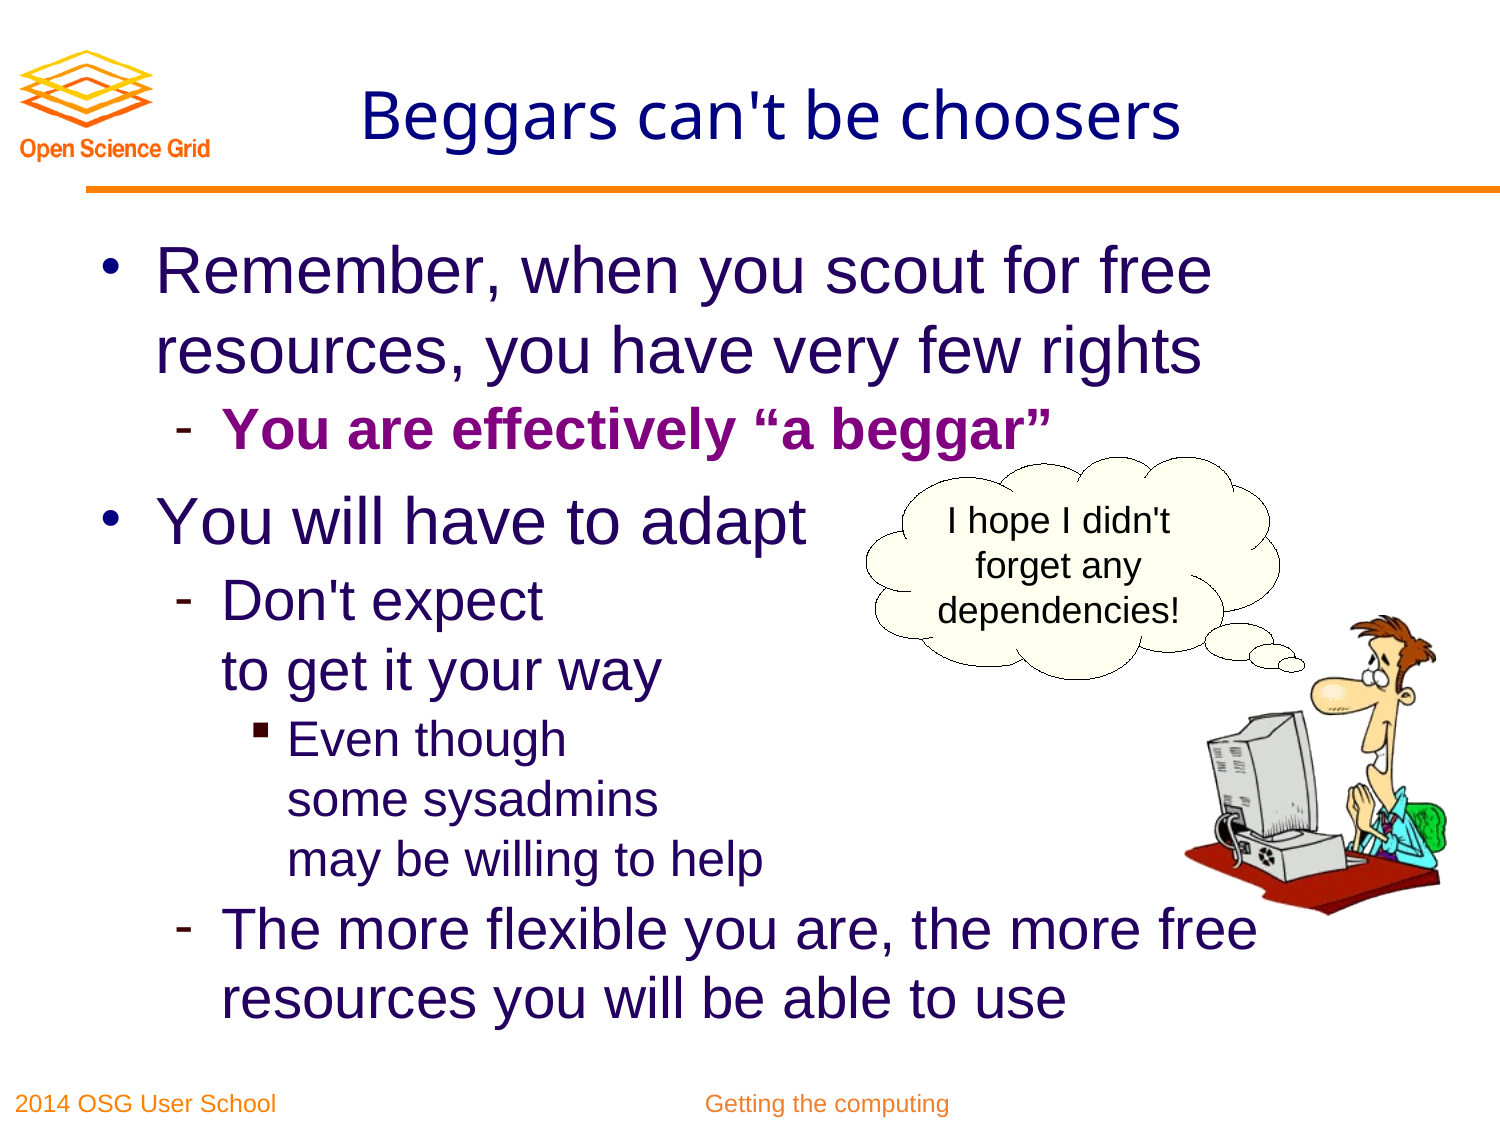

# Beggars can't be choosers
Remember, when you scout for free resources, you have very few rights
You are effectively “a beggar”
You will have to adapt
Don't expect
to get it your way
Even though
some sysadmins
may be willing to help
The more flexible you are, the more free resources you will be able to use
I hope I didn't
forget any
dependencies!